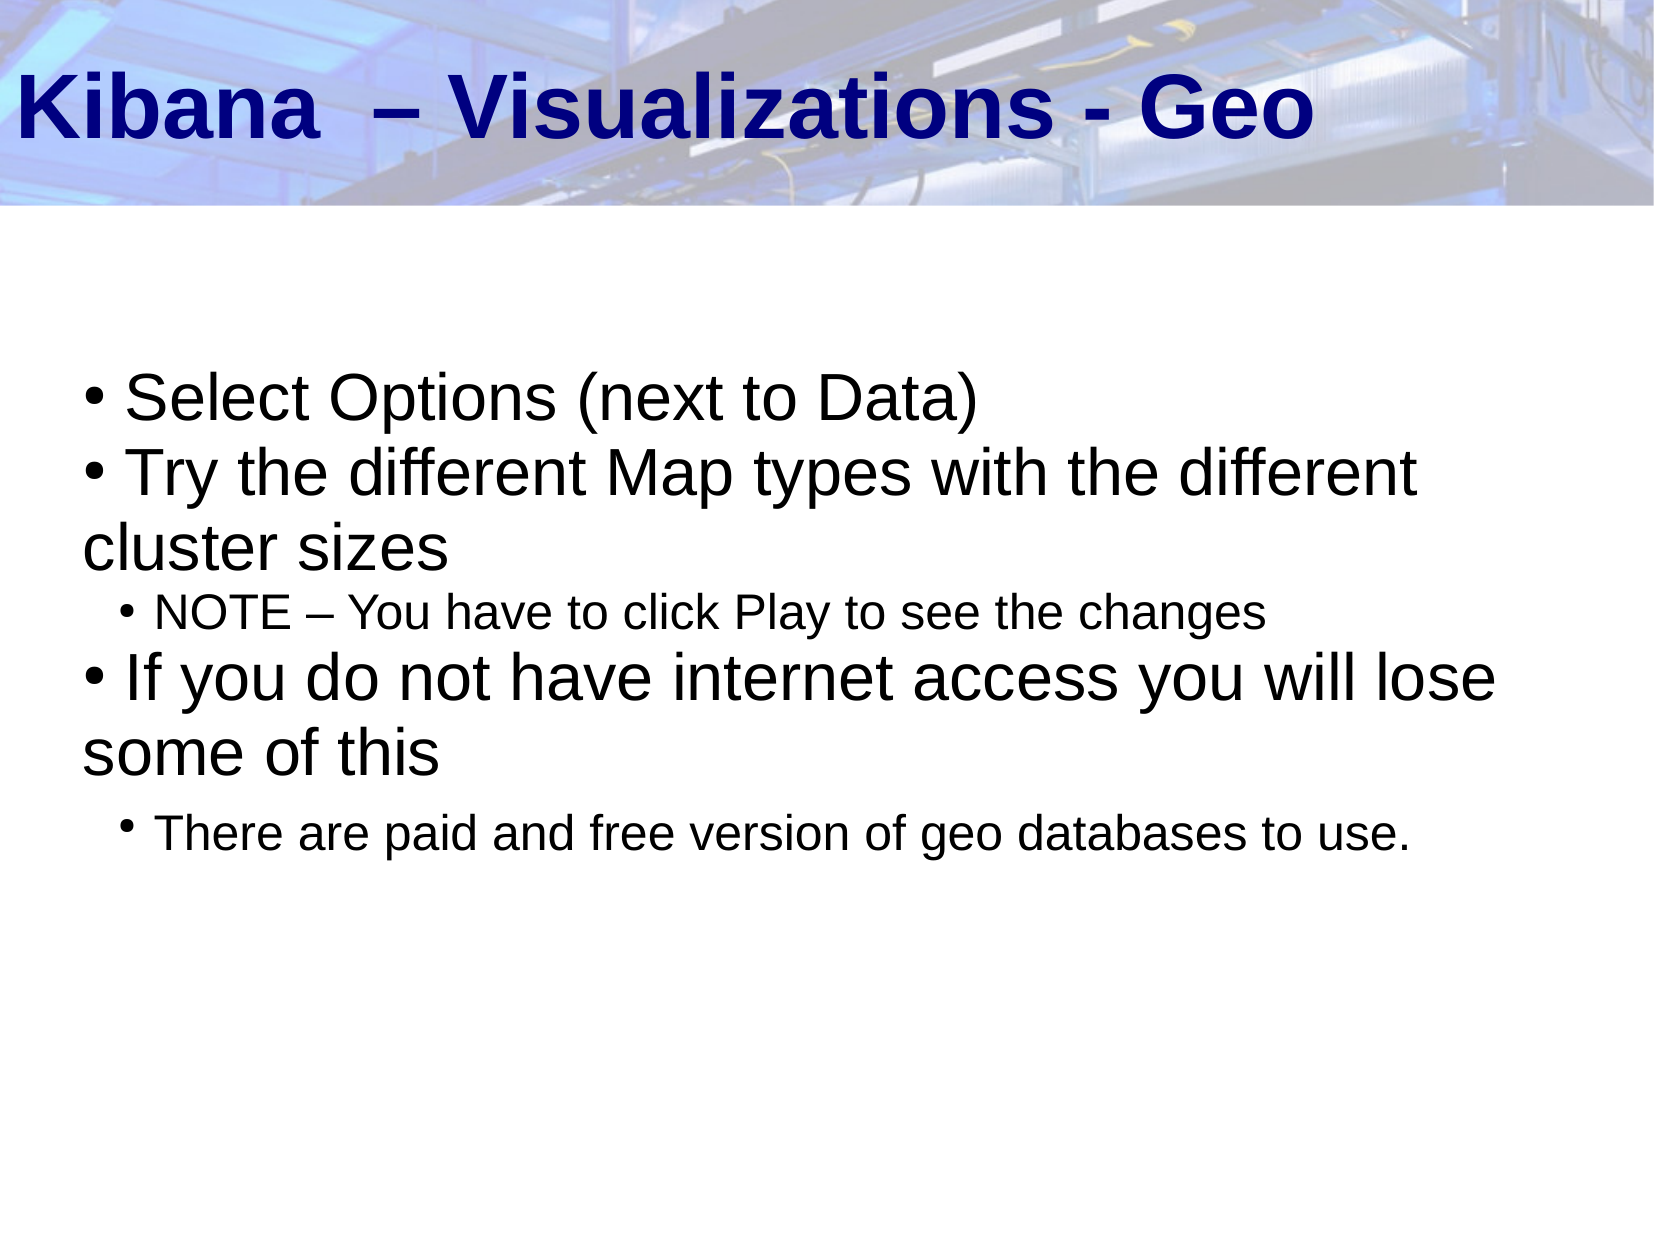

# Kibana – Visualizations - Geo
 Select Options (next to Data)
 Try the different Map types with the different cluster sizes
NOTE – You have to click Play to see the changes
 If you do not have internet access you will lose some of this
There are paid and free version of geo databases to use.